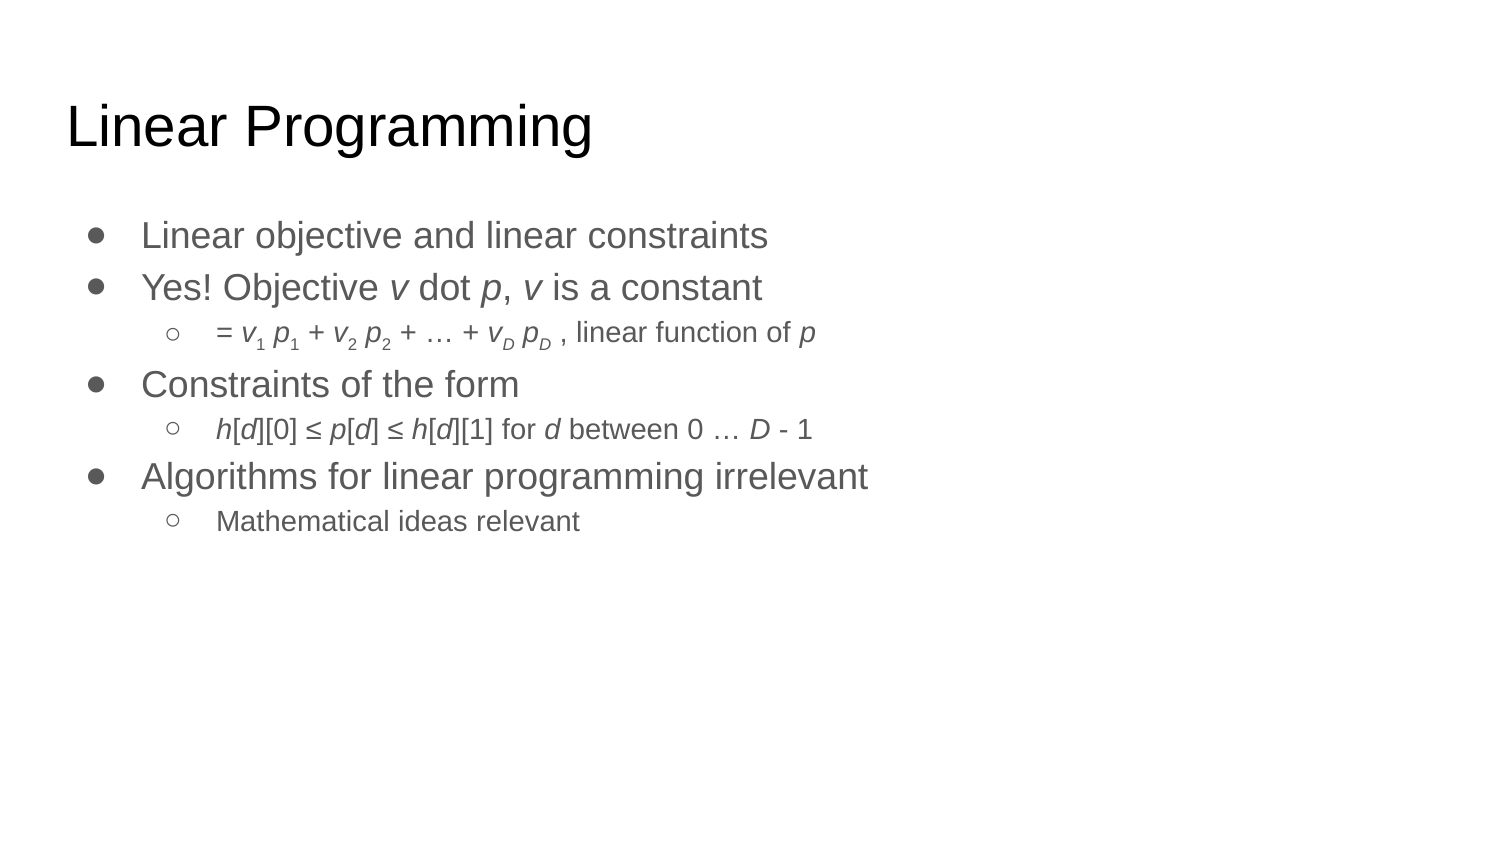

# Linear Programming
Linear objective and linear constraints
Yes! Objective v dot p, v is a constant
= v1 p1 + v2 p2 + … + vD pD , linear function of p
Constraints of the form
h[d][0] ≤ p[d] ≤ h[d][1] for d between 0 … D - 1
Algorithms for linear programming irrelevant
Mathematical ideas relevant